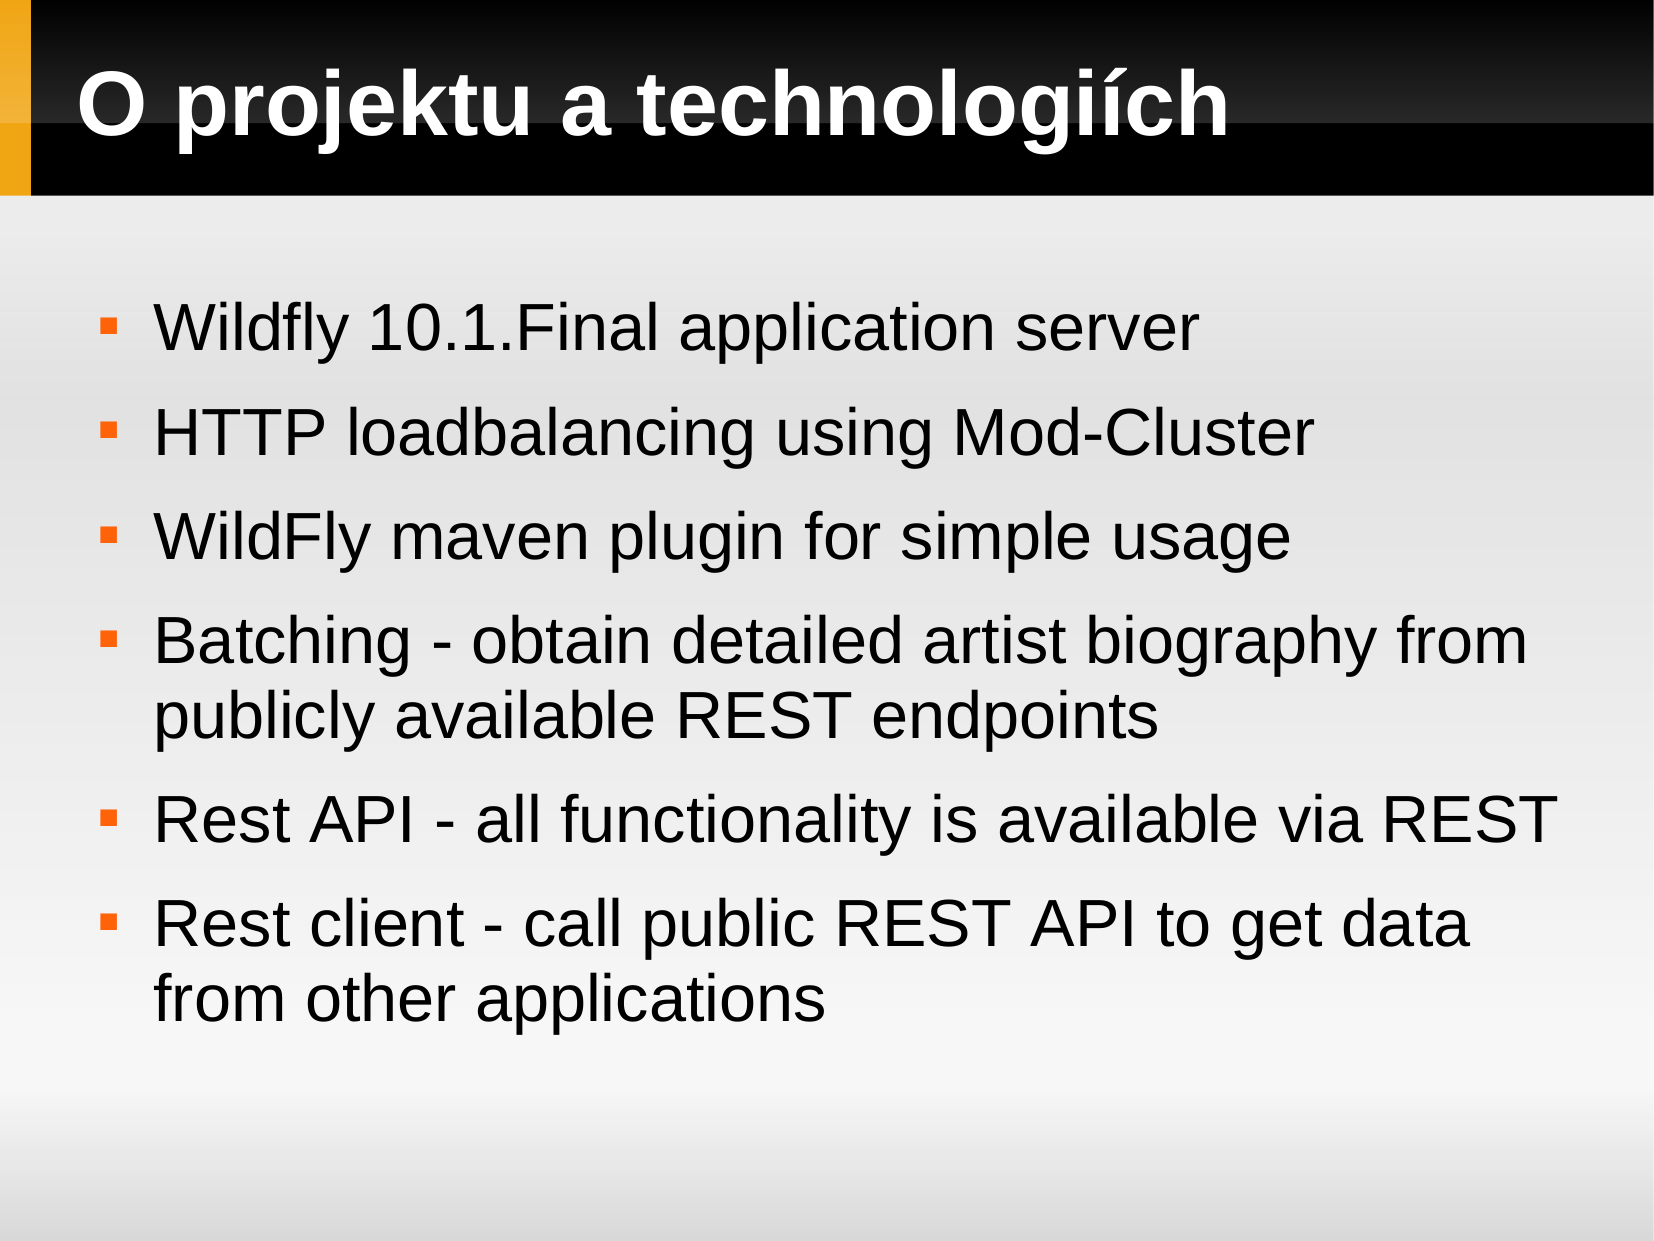

# O projektu a technologiích
Wildfly 10.1.Final application server
HTTP loadbalancing using Mod-Cluster
WildFly maven plugin for simple usage
Batching - obtain detailed artist biography from publicly available REST endpoints
Rest API - all functionality is available via REST
Rest client - call public REST API to get data from other applications